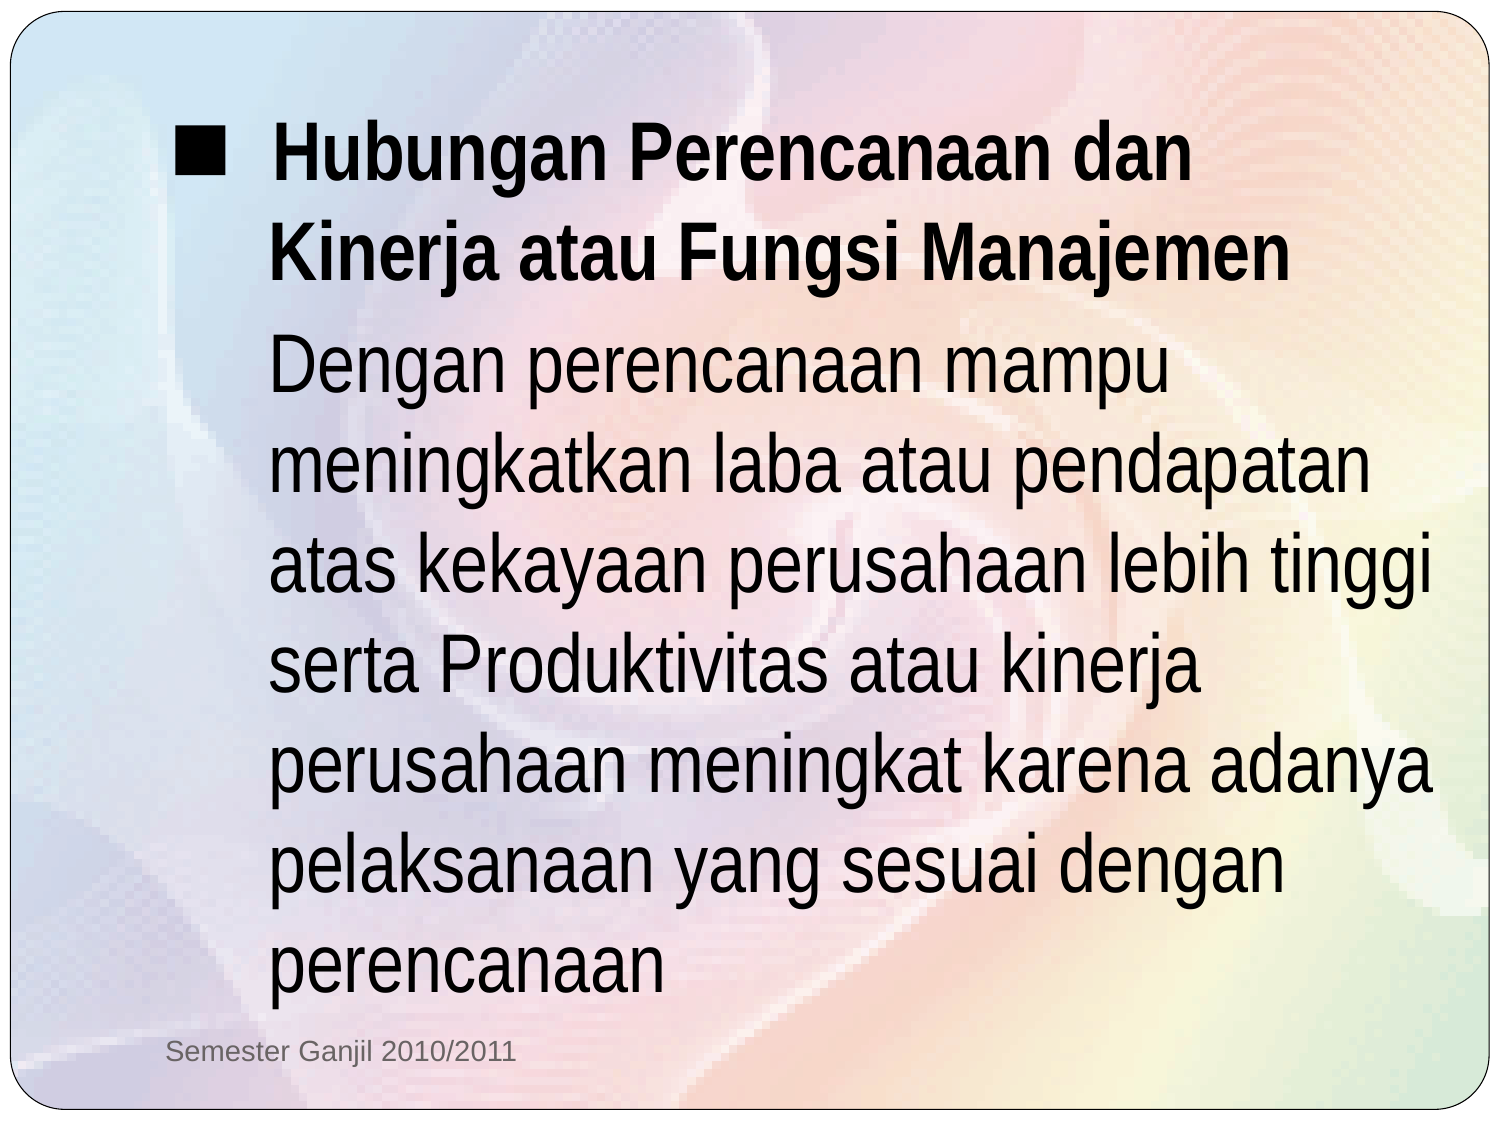

#  Hubungan Perencanaan dan Kinerja atau Fungsi Manajemen
	Dengan perencanaan mampu meningkatkan laba atau pendapatan atas kekayaan perusahaan lebih tinggi serta Produktivitas atau kinerja perusahaan meningkat karena adanya pelaksanaan yang sesuai dengan perencanaan
Semester Ganjil 2010/2011